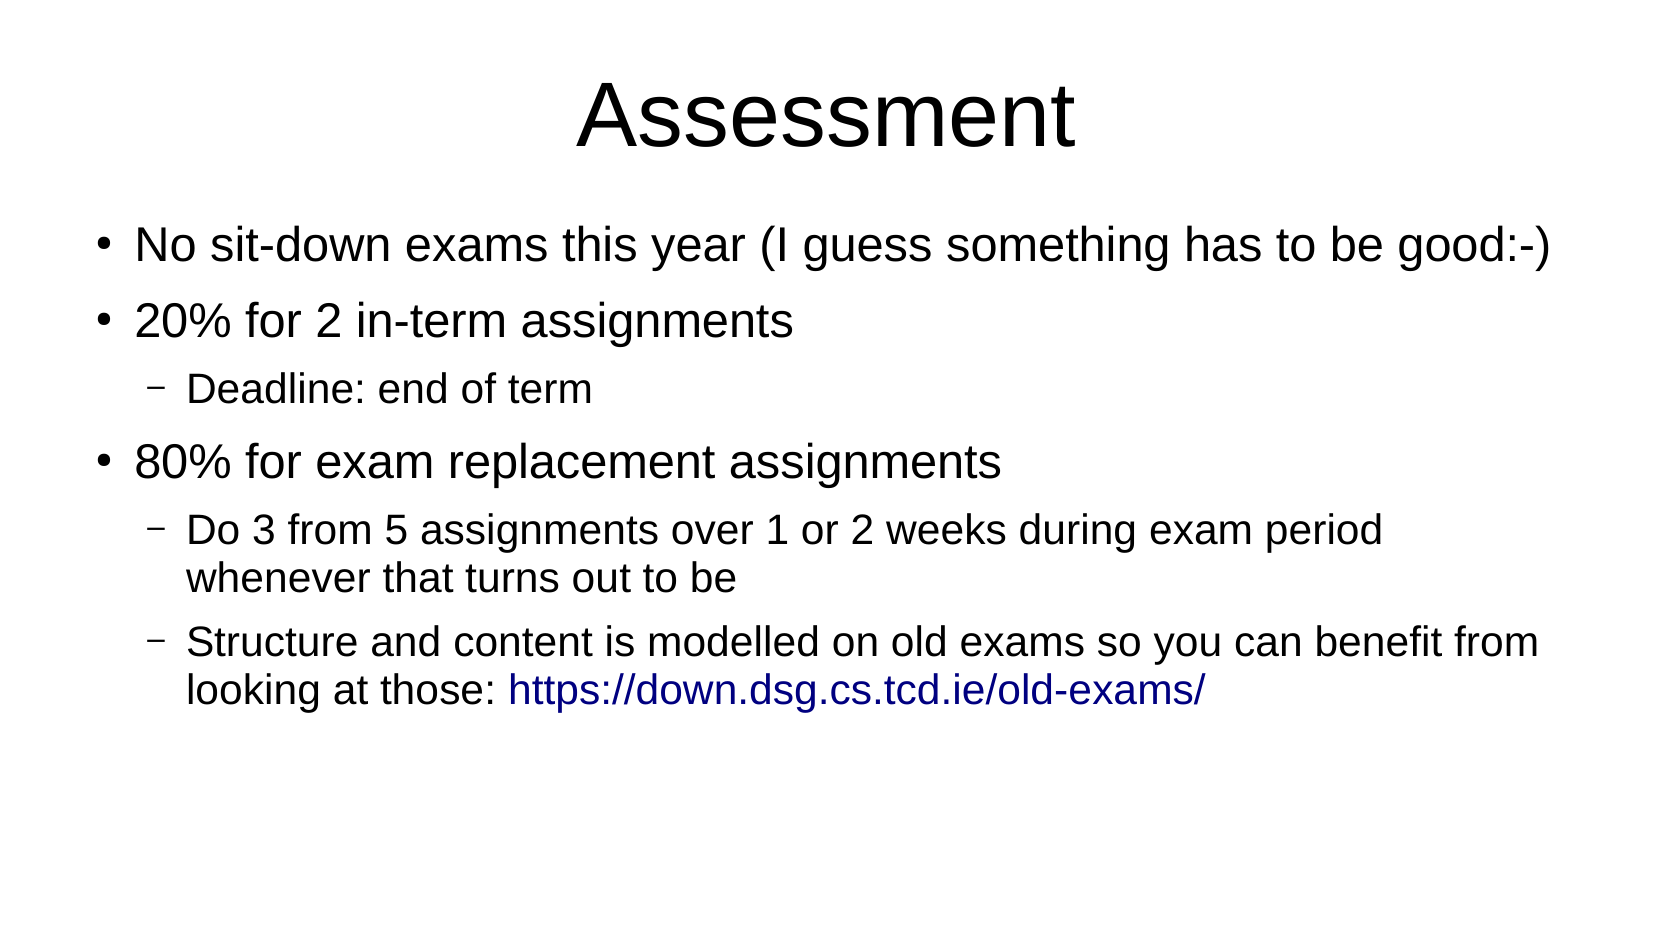

# Assessment
No sit-down exams this year (I guess something has to be good:-)
20% for 2 in-term assignments
Deadline: end of term
80% for exam replacement assignments
Do 3 from 5 assignments over 1 or 2 weeks during exam period whenever that turns out to be
Structure and content is modelled on old exams so you can benefit from looking at those: https://down.dsg.cs.tcd.ie/old-exams/